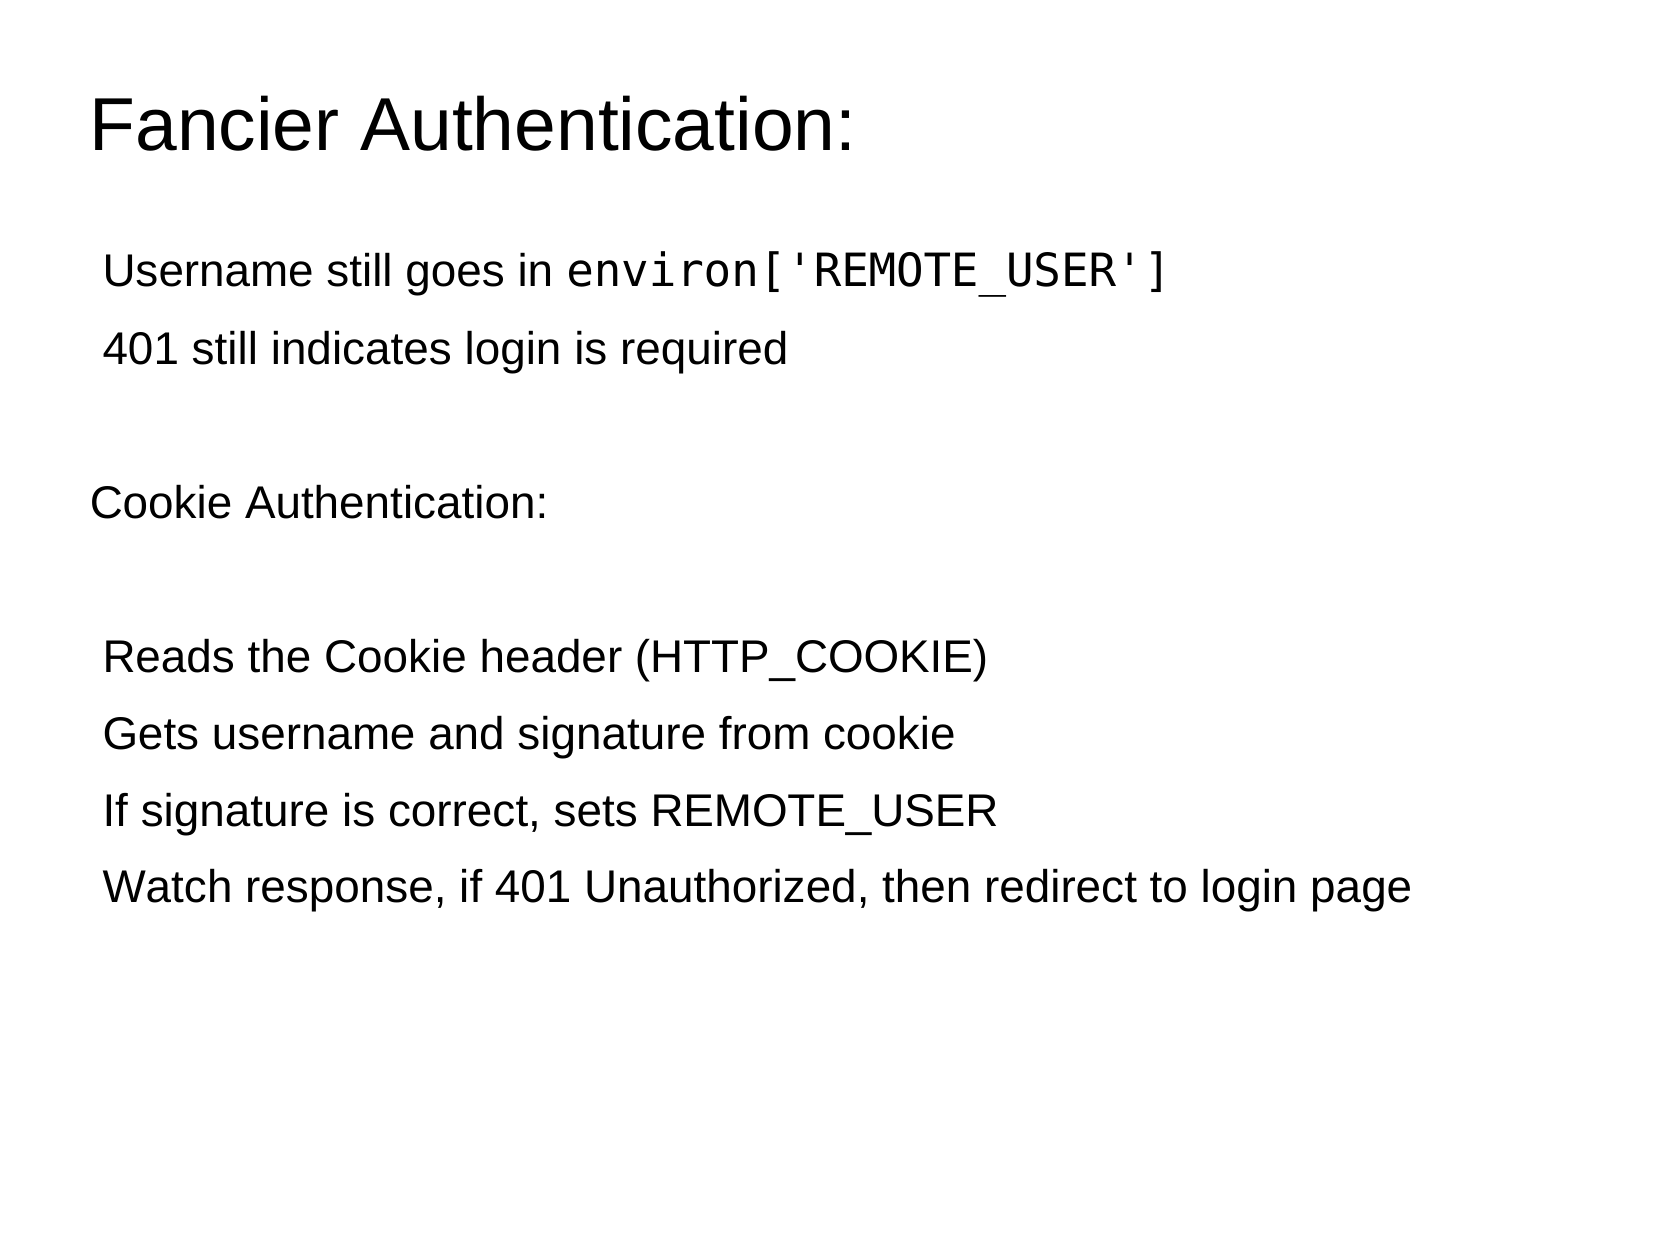

Fancier Authentication:
 Username still goes in environ['REMOTE_USER']
 401 still indicates login is required
Cookie Authentication:
 Reads the Cookie header (HTTP_COOKIE)
 Gets username and signature from cookie
 If signature is correct, sets REMOTE_USER
 Watch response, if 401 Unauthorized, then redirect to login page